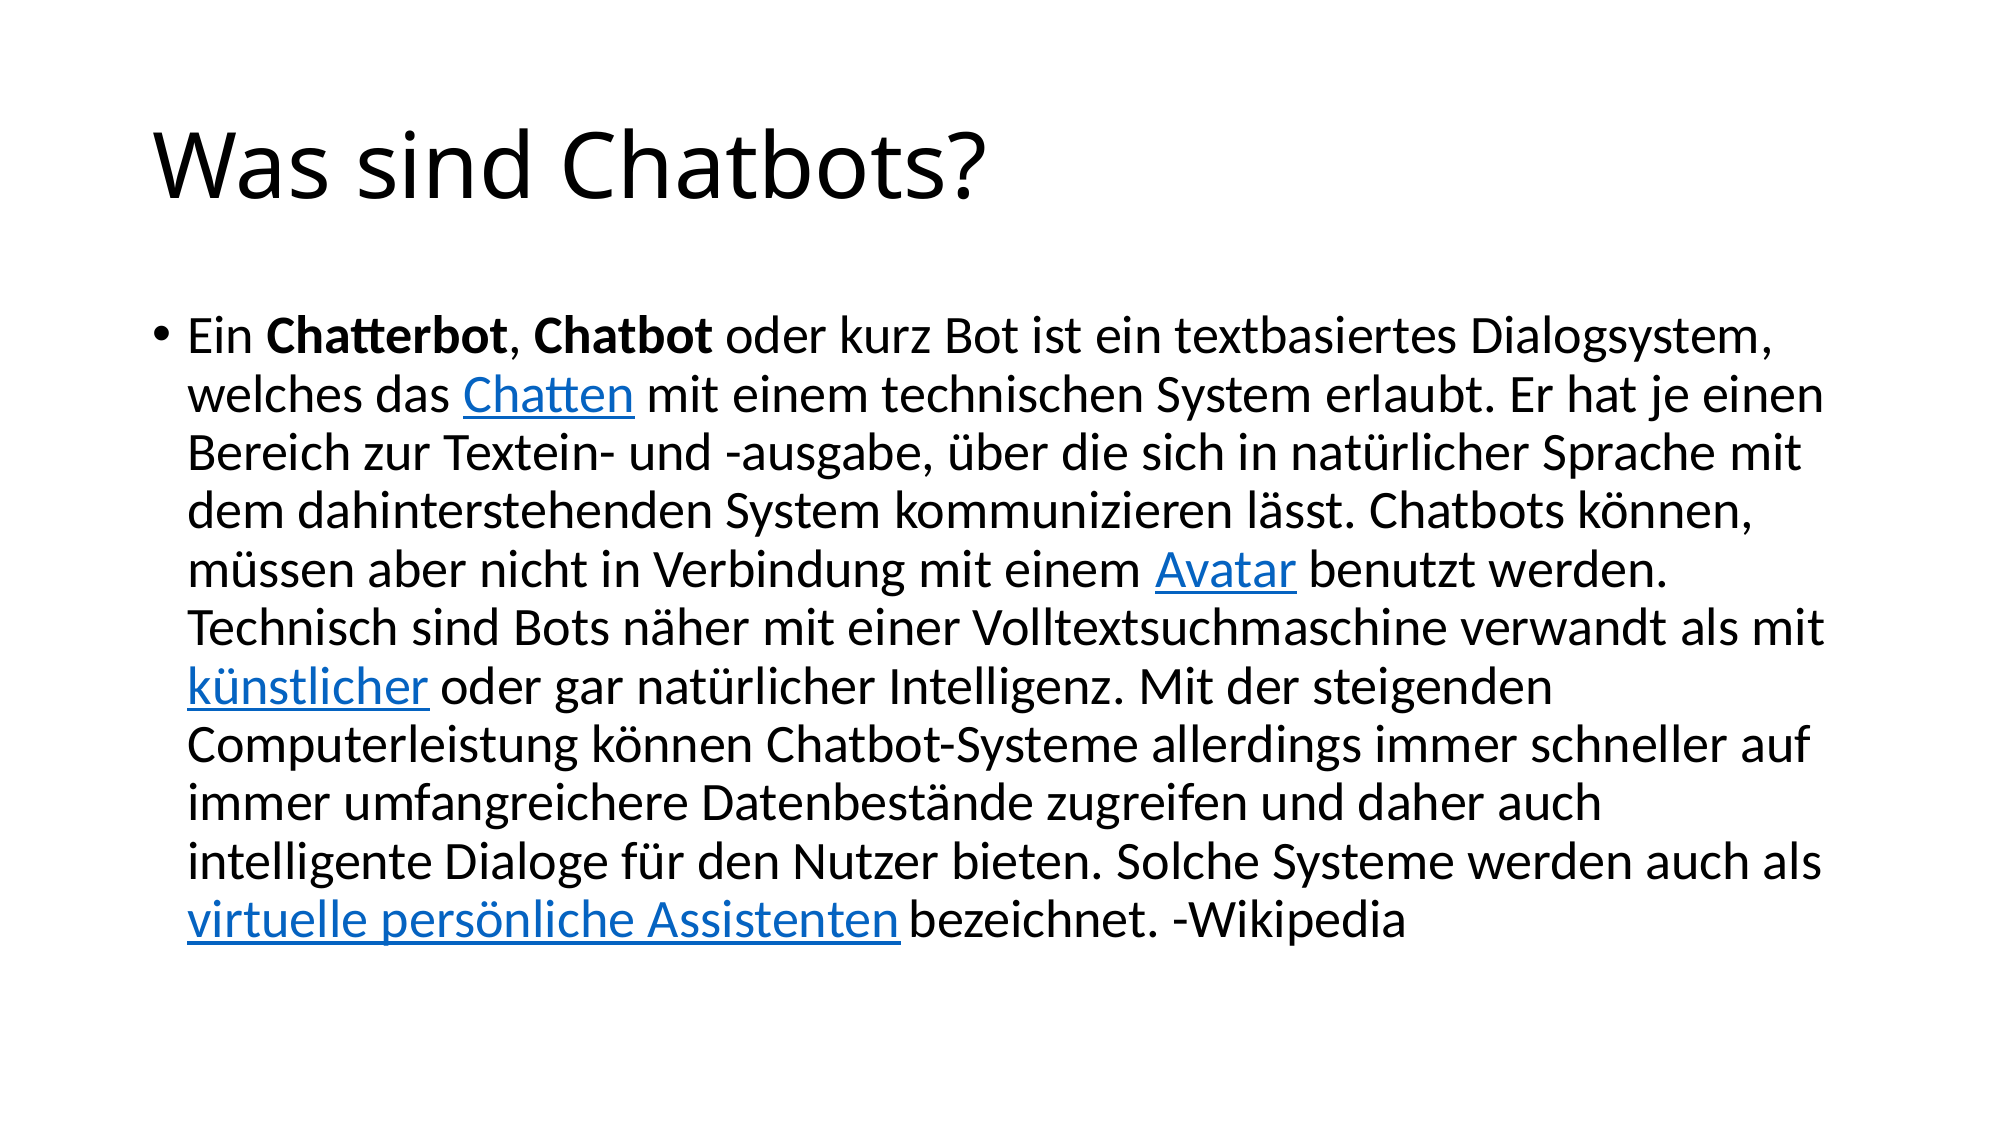

# Was sind Chatbots?
Ein Chatterbot, Chatbot oder kurz Bot ist ein textbasiertes Dialogsystem, welches das Chatten mit einem technischen System erlaubt. Er hat je einen Bereich zur Textein- und -ausgabe, über die sich in natürlicher Sprache mit dem dahinterstehenden System kommunizieren lässt. Chatbots können, müssen aber nicht in Verbindung mit einem Avatar benutzt werden. Technisch sind Bots näher mit einer Volltextsuchmaschine verwandt als mit künstlicher oder gar natürlicher Intelligenz. Mit der steigenden Computerleistung können Chatbot-Systeme allerdings immer schneller auf immer umfangreichere Datenbestände zugreifen und daher auch intelligente Dialoge für den Nutzer bieten. Solche Systeme werden auch als virtuelle persönliche Assistenten bezeichnet. -Wikipedia